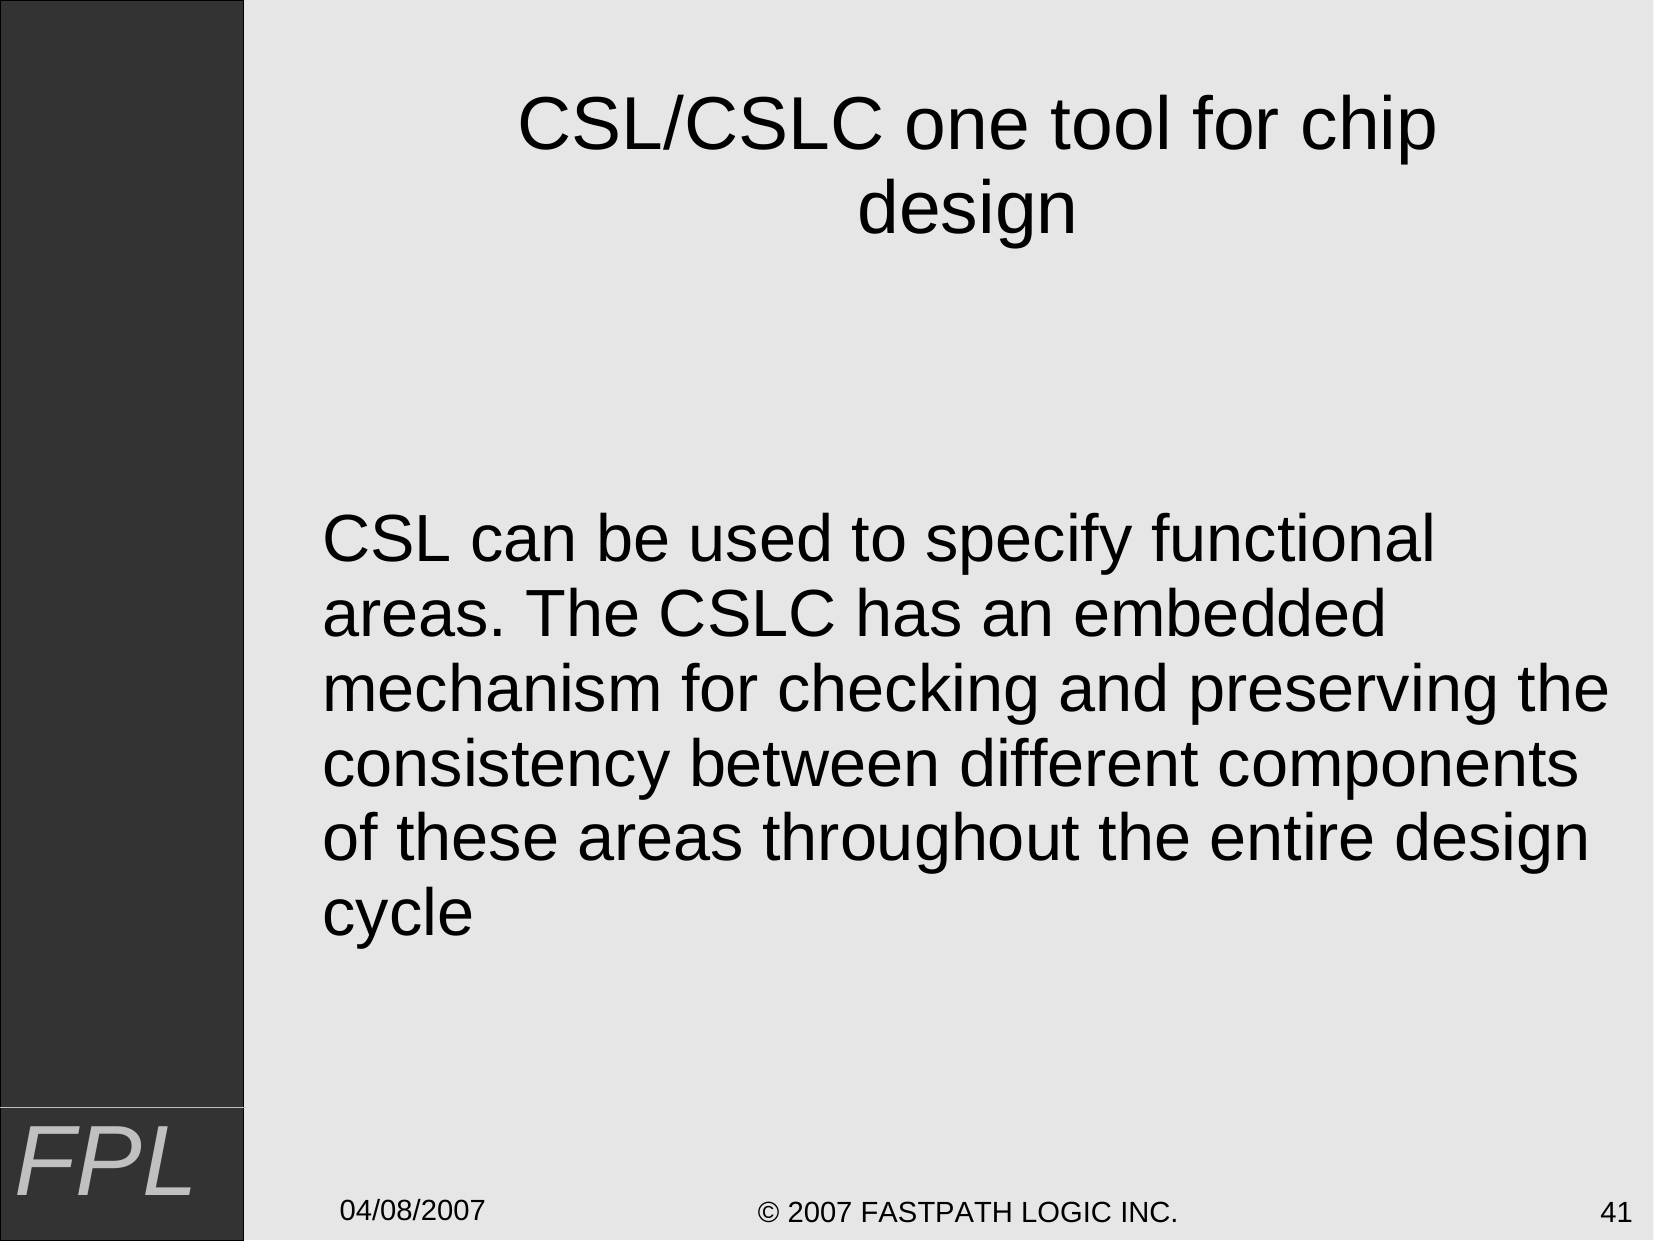

# CSL/CSLC one tool for chip design
CSL can be used to specify functional areas. The CSLC has an embedded mechanism for checking and preserving the consistency between different components of these areas throughout the entire design cycle
04/08/2007
41
© 2007 FASTPATH LOGIC INC.